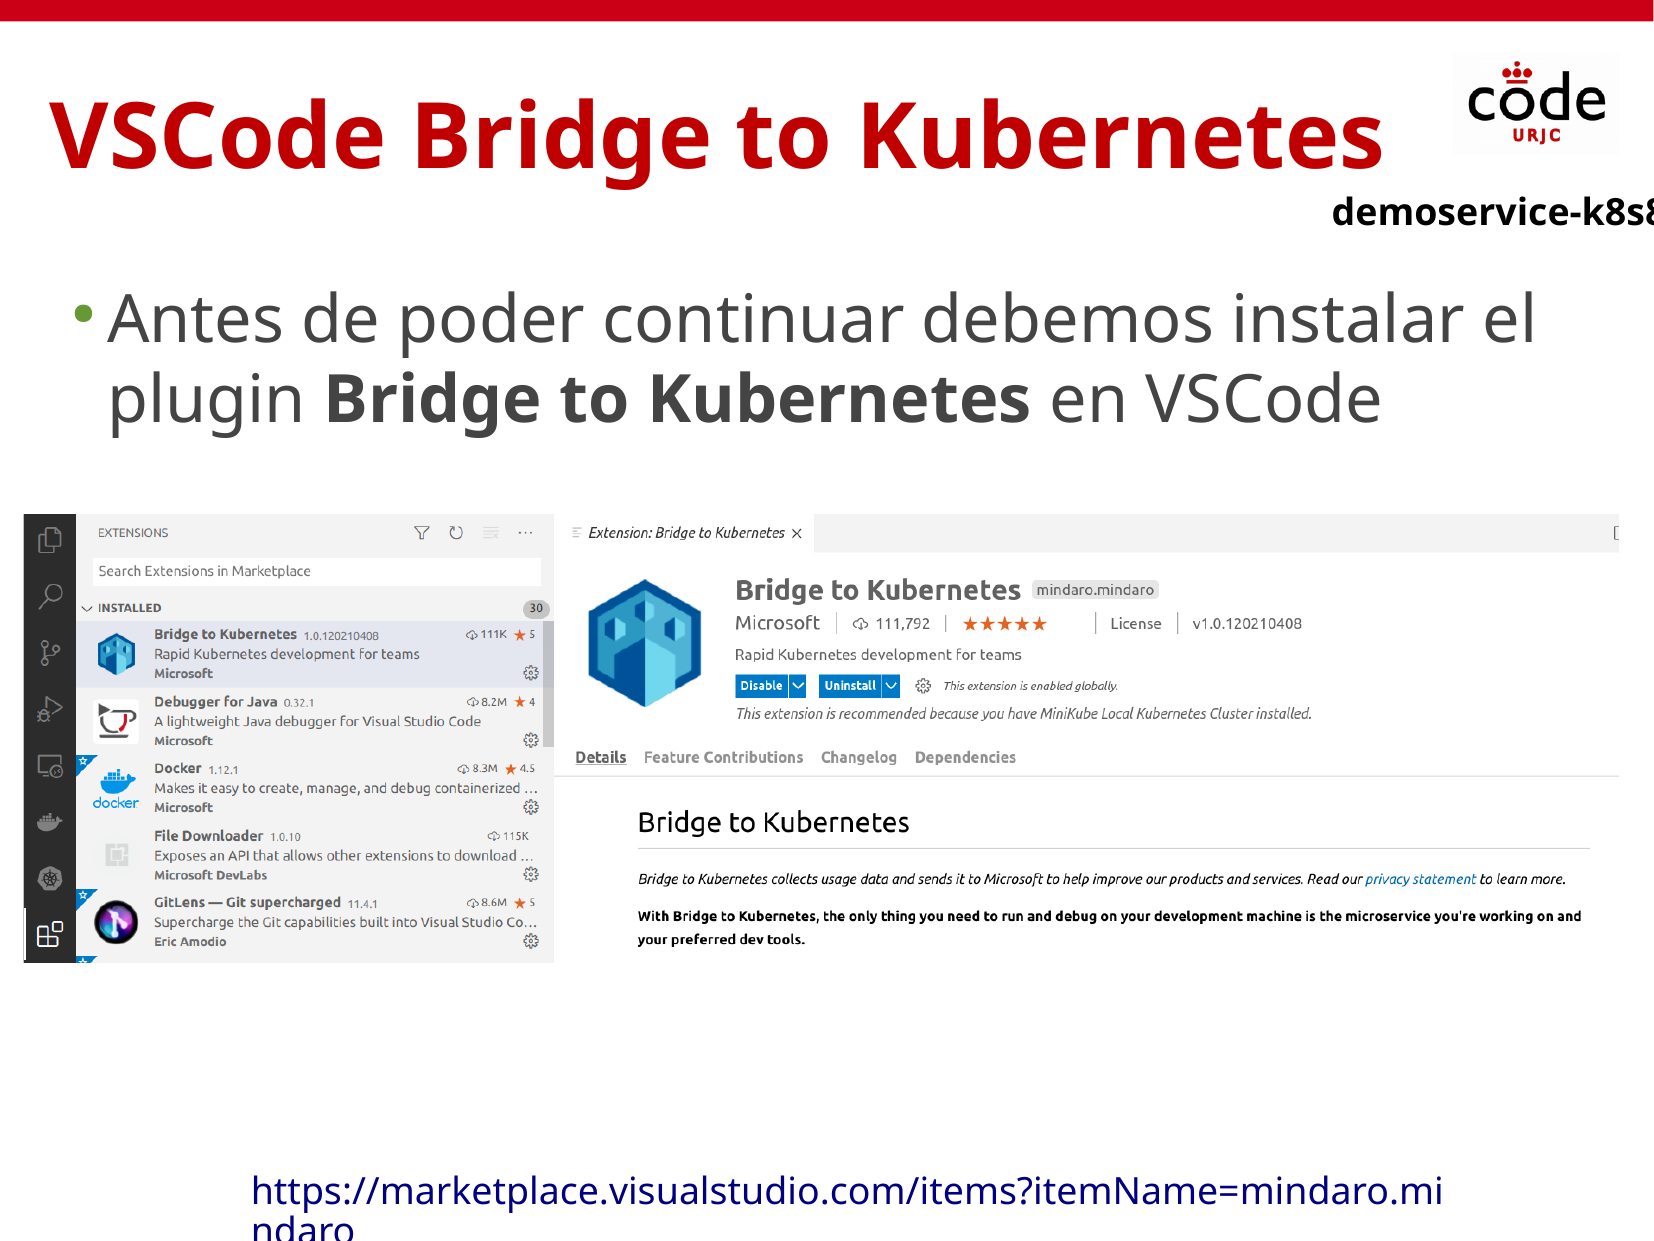

# VSCode Bridge to Kubernetes
demoservice-k8s8
Antes de poder continuar debemos instalar el plugin Bridge to Kubernetes en VSCode
https://marketplace.visualstudio.com/items?itemName=mindaro.mindaro